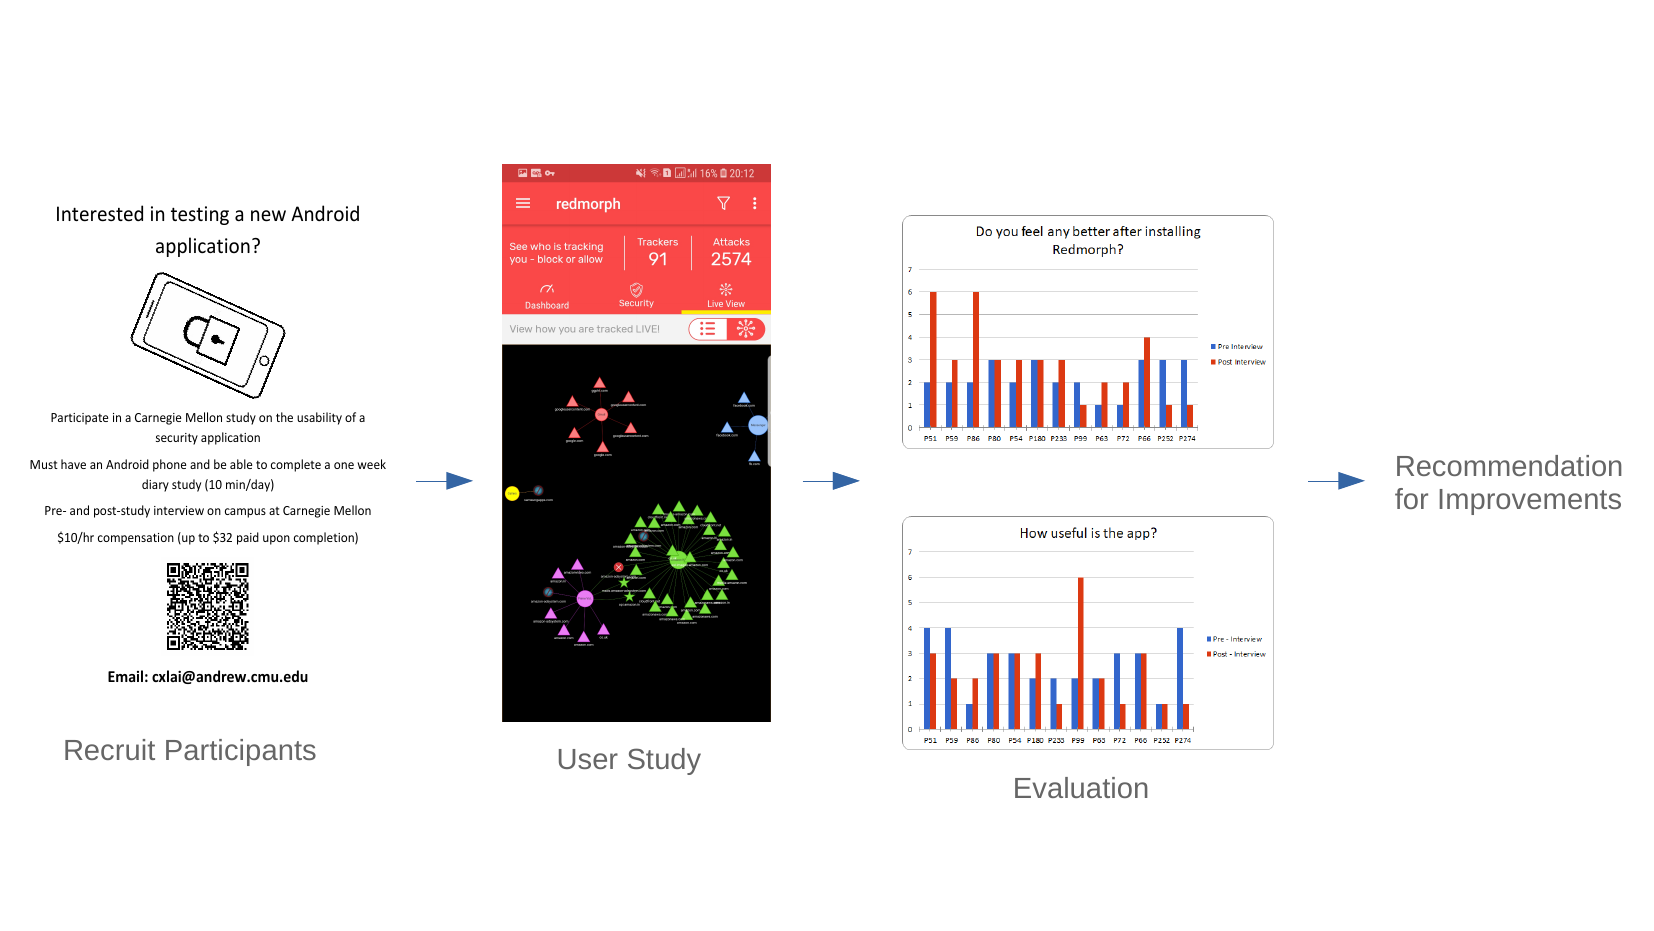

Recommendation
for Improvements
Recruit Participants
User Study
Evaluation